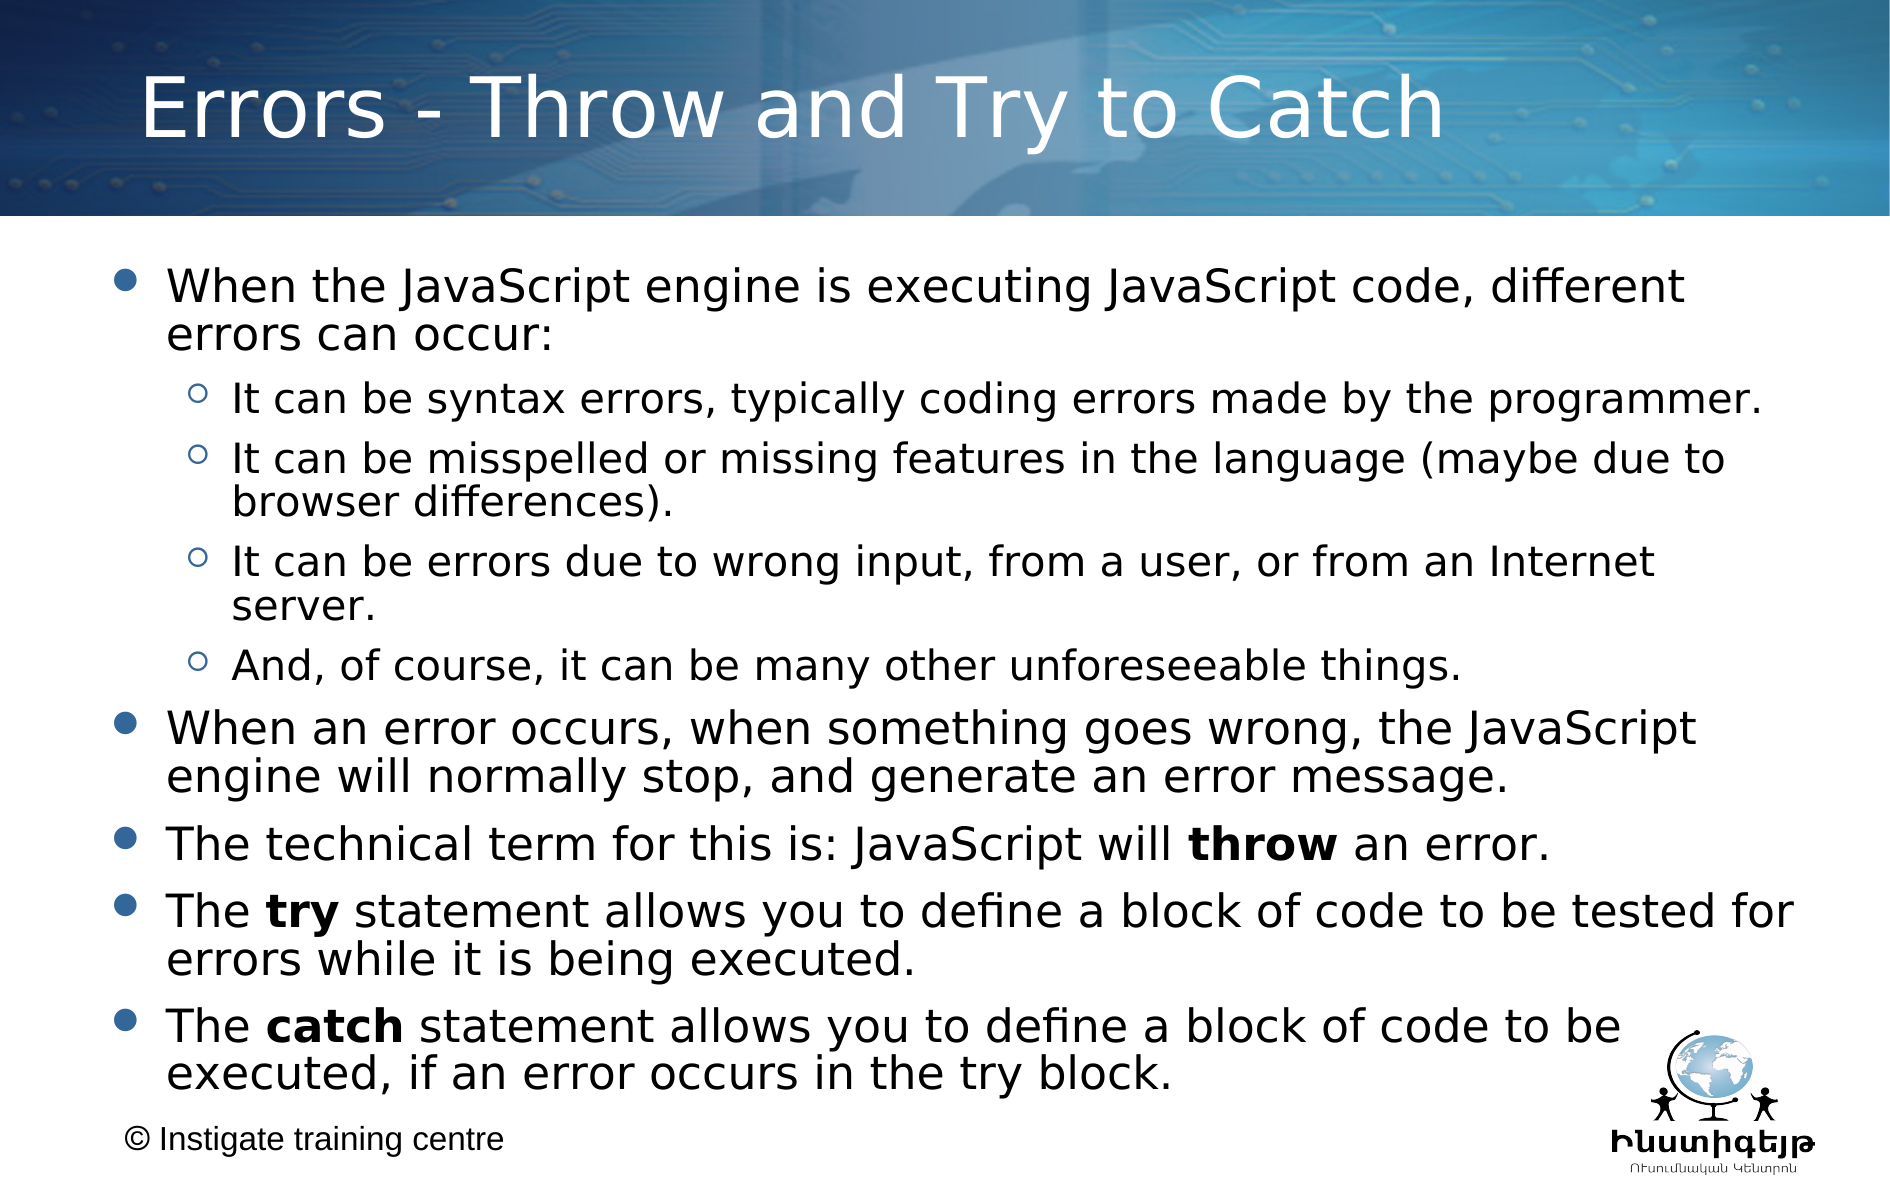

Errors - Throw and Try to Catch
# When the JavaScript engine is executing JavaScript code, different errors can occur:
It can be syntax errors, typically coding errors made by the programmer.
It can be misspelled or missing features in the language (maybe due to browser differences).
It can be errors due to wrong input, from a user, or from an Internet server.
And, of course, it can be many other unforeseeable things.
When an error occurs, when something goes wrong, the JavaScript engine will normally stop, and generate an error message.
The technical term for this is: JavaScript will throw an error.
The try statement allows you to define a block of code to be tested for errors while it is being executed.
The catch statement allows you to define a block of code to be executed, if an error occurs in the try block.